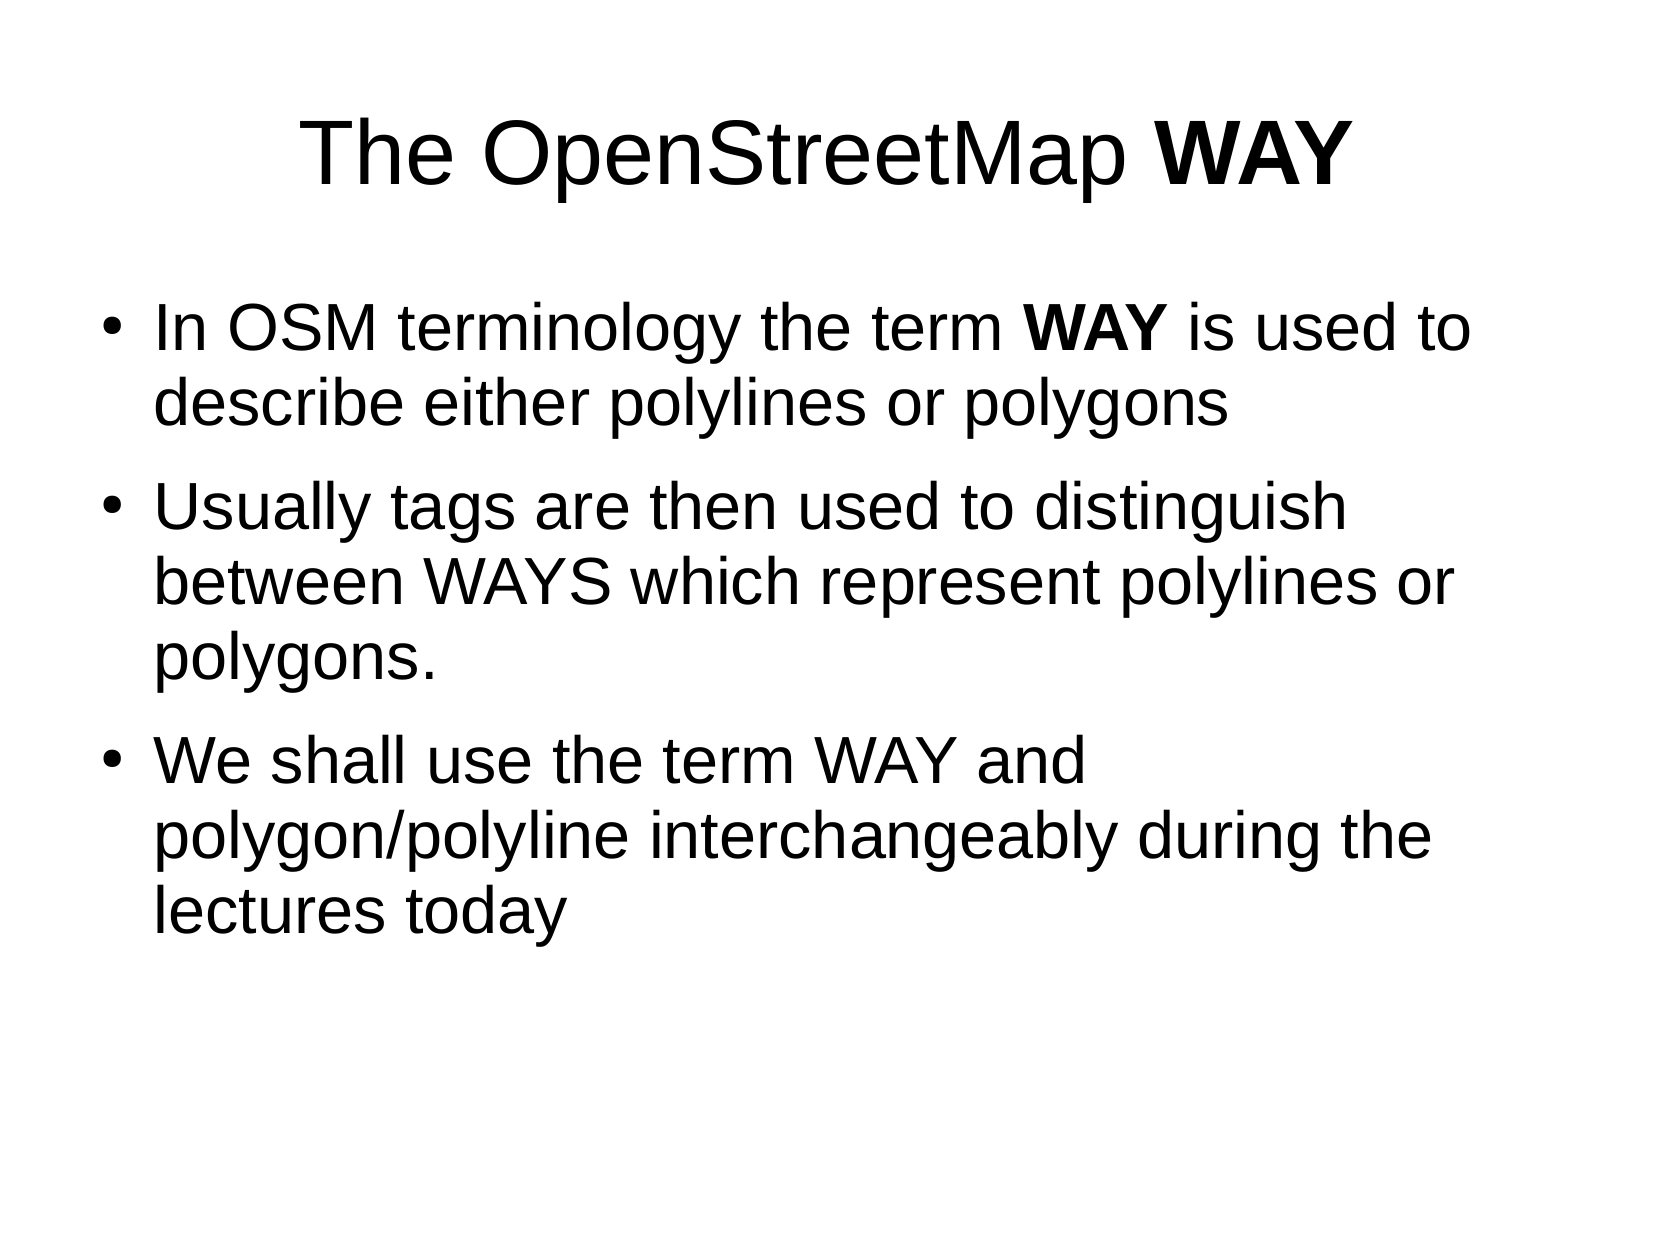

# The OpenStreetMap WAY
In OSM terminology the term WAY is used to describe either polylines or polygons
Usually tags are then used to distinguish between WAYS which represent polylines or polygons.
We shall use the term WAY and polygon/polyline interchangeably during the lectures today